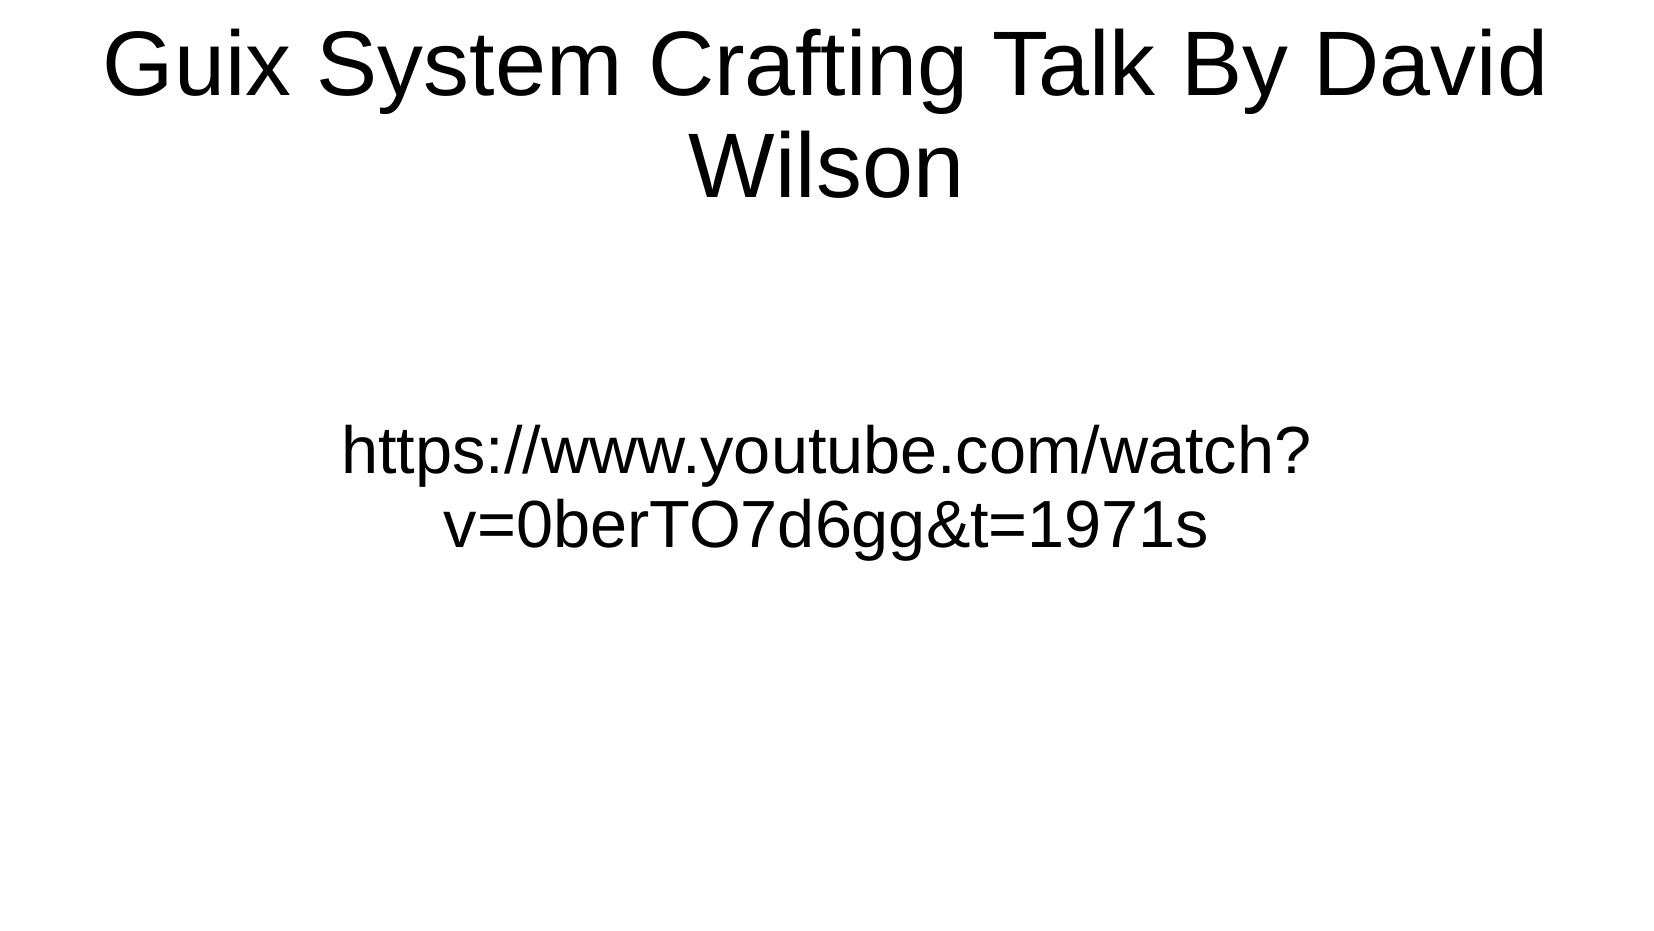

# Guix System Crafting Talk By David Wilson
https://www.youtube.com/watch?v=0berTO7d6gg&t=1971s